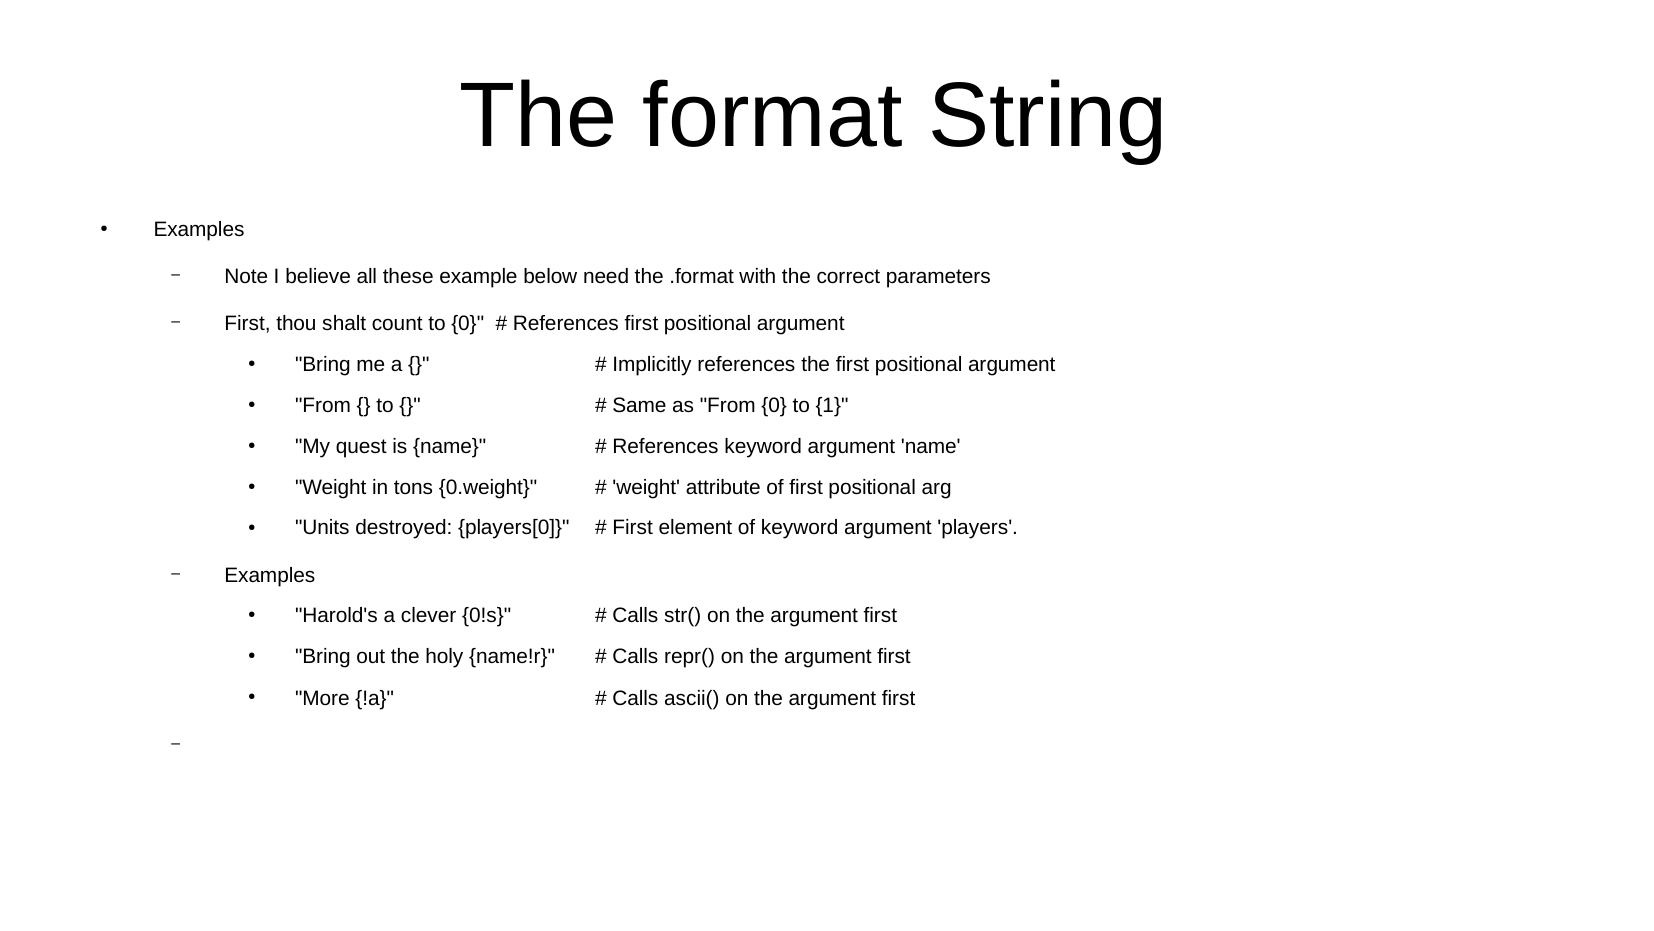

# The format String
Examples
Note I believe all these example below need the .format with the correct parameters
First, thou shalt count to {0}" # References first positional argument
"Bring me a {}" 	# Implicitly references the first positional argument
"From {} to {}" 	# Same as "From {0} to {1}"
"My quest is {name}" 	# References keyword argument 'name'
"Weight in tons {0.weight}" 	# 'weight' attribute of first positional arg
"Units destroyed: {players[0]}" 	# First element of keyword argument 'players'.
Examples
"Harold's a clever {0!s}" 	# Calls str() on the argument first
"Bring out the holy {name!r}" 	# Calls repr() on the argument first
"More {!a}" 	# Calls ascii() on the argument first